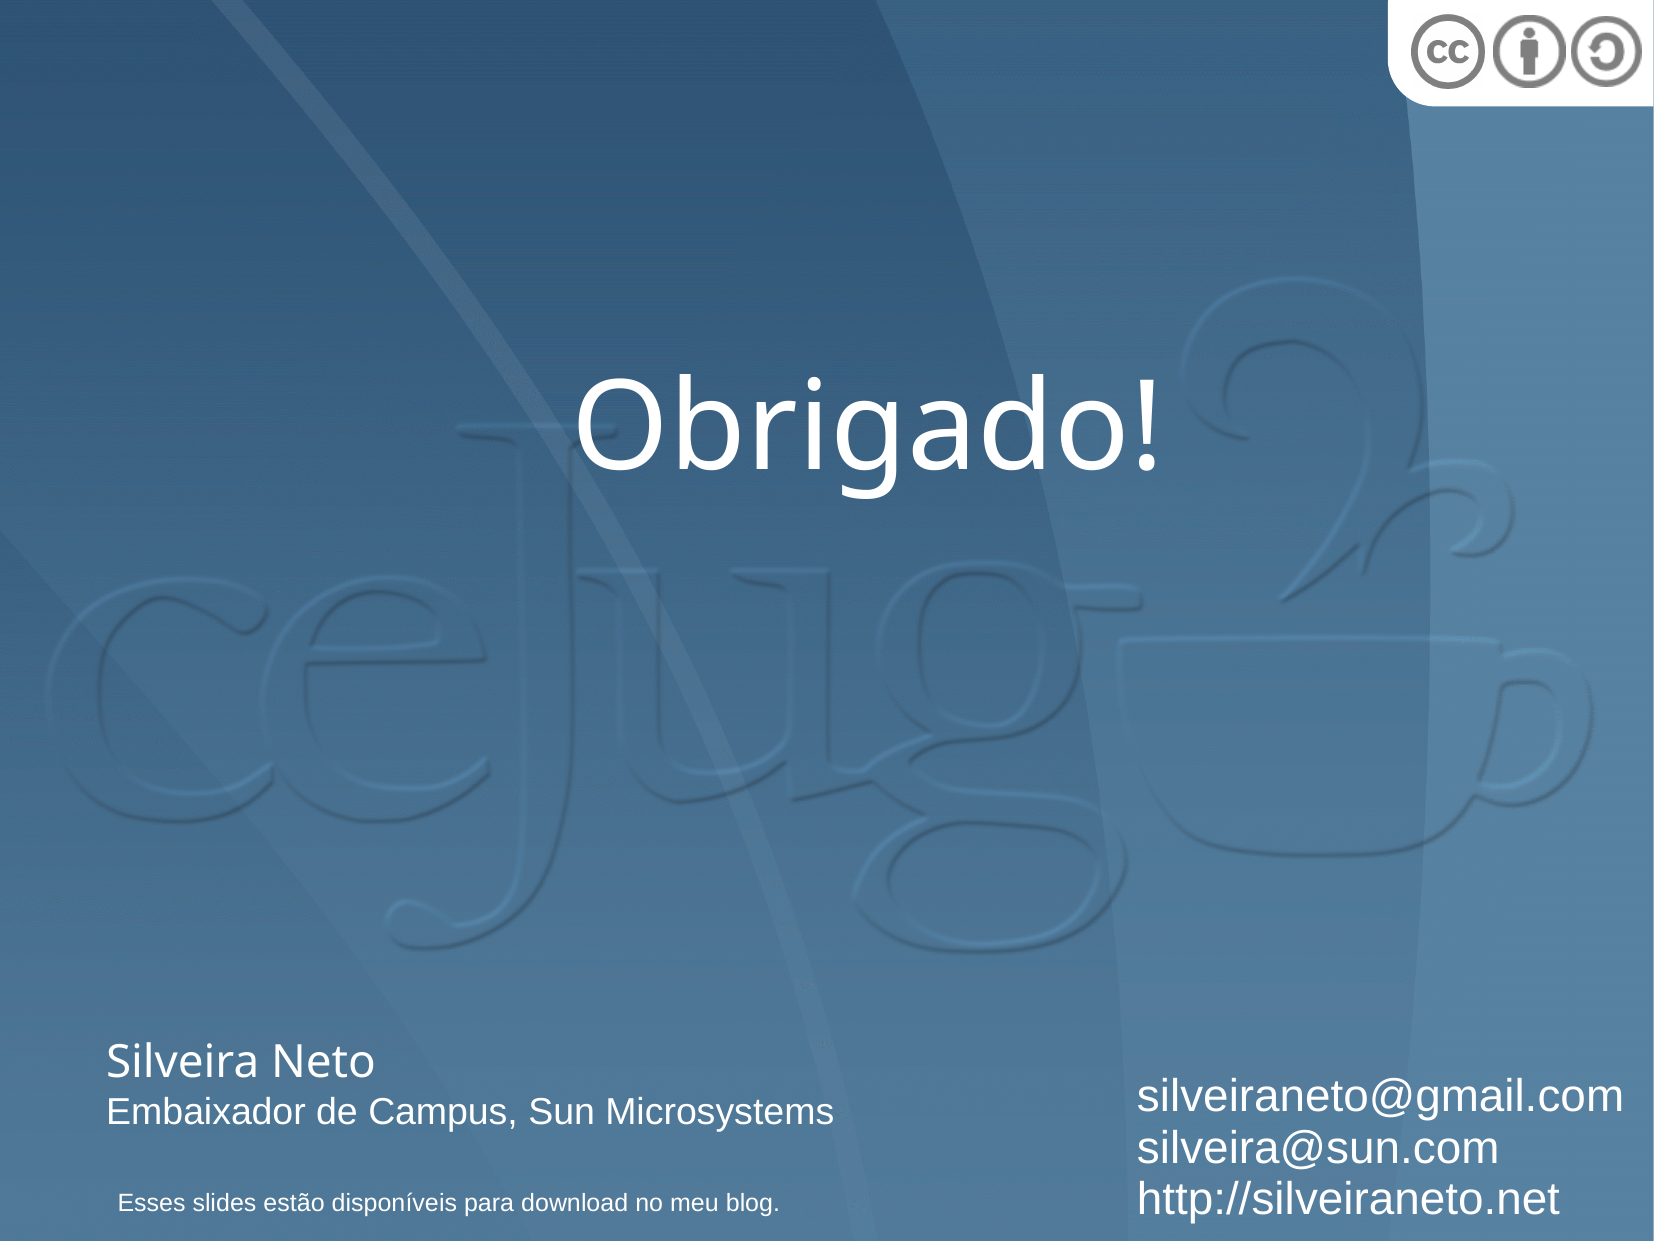

# Obrigado!
Silveira Neto
Embaixador de Campus, Sun Microsystems
silveiraneto@gmail.com
silveira@sun.com
http://silveiraneto.net
Esses slides estão disponíveis para download no meu blog.